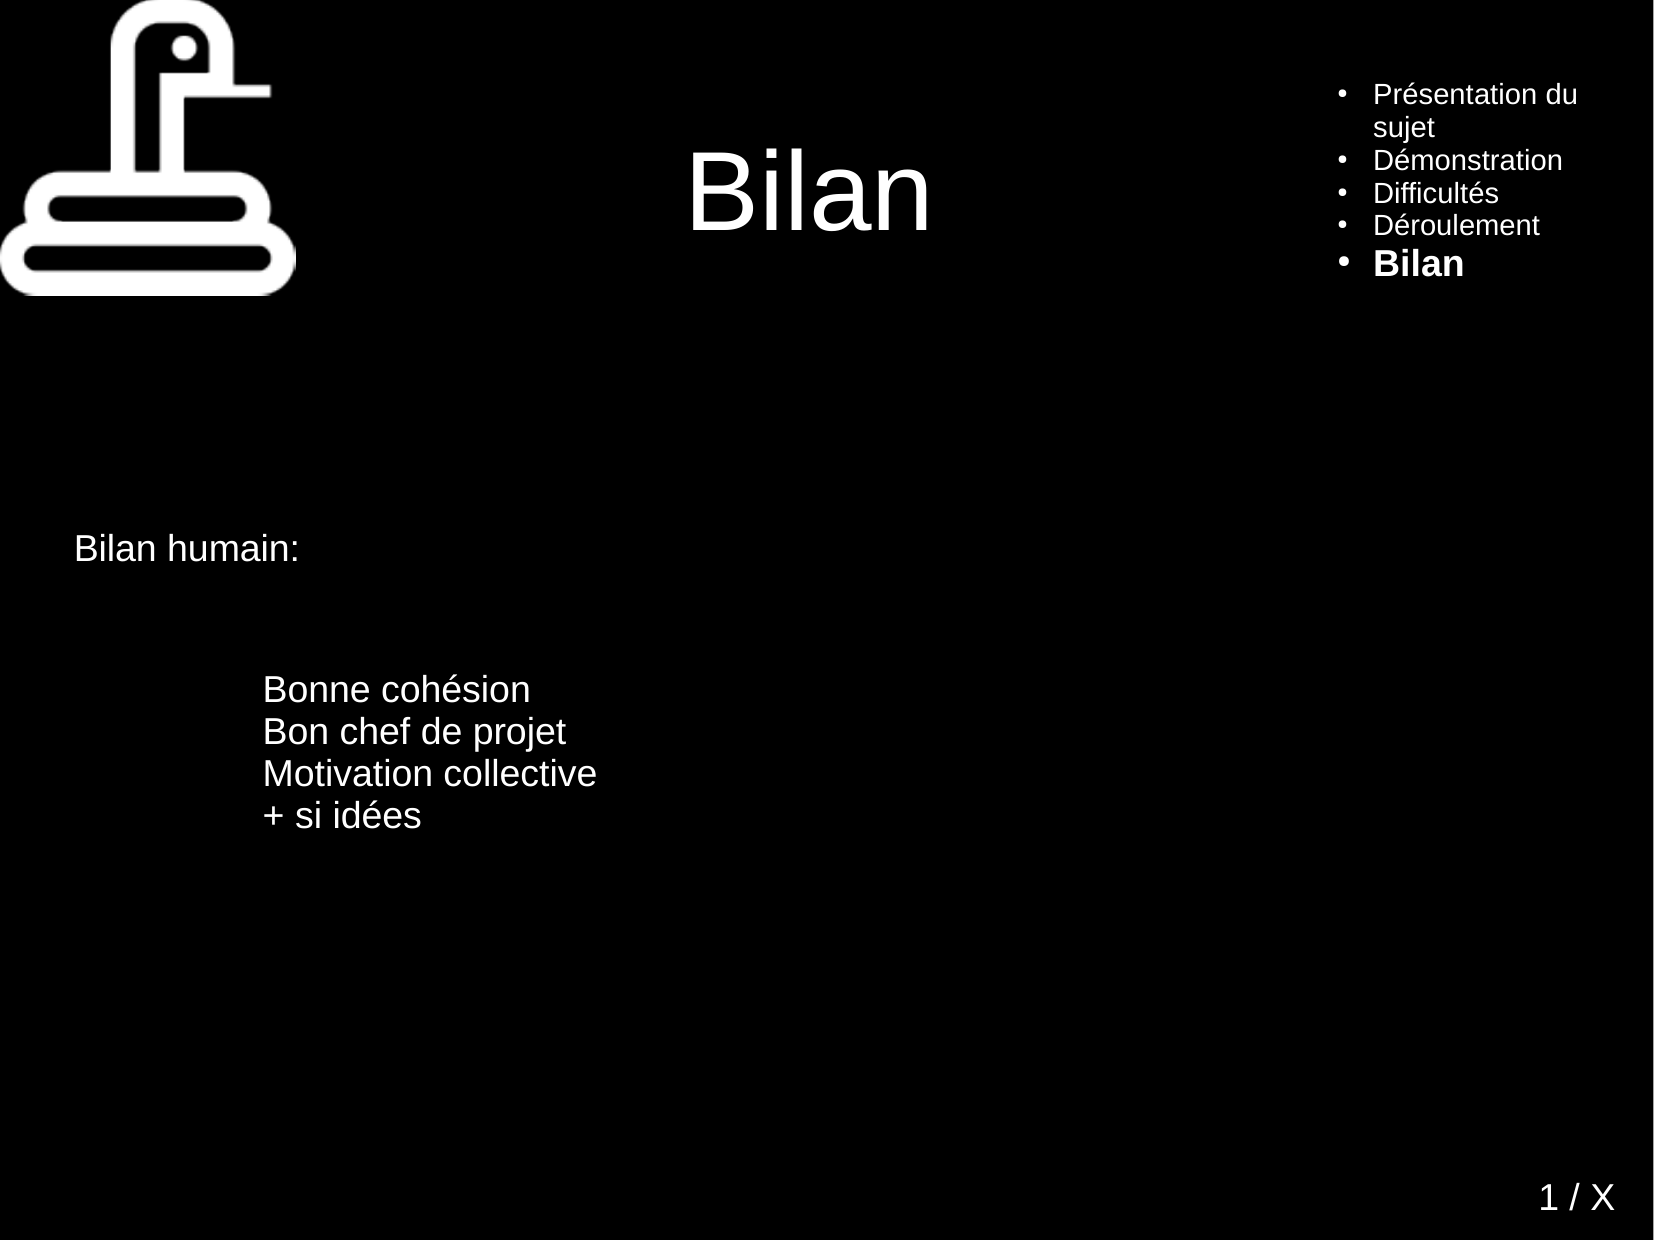

Présentation du sujet
Démonstration
Difficultés
Déroulement
Bilan
# Bilan
Bilan humain:
Bonne cohésion
Bon chef de projet
Motivation collective
+ si idées
1 / X